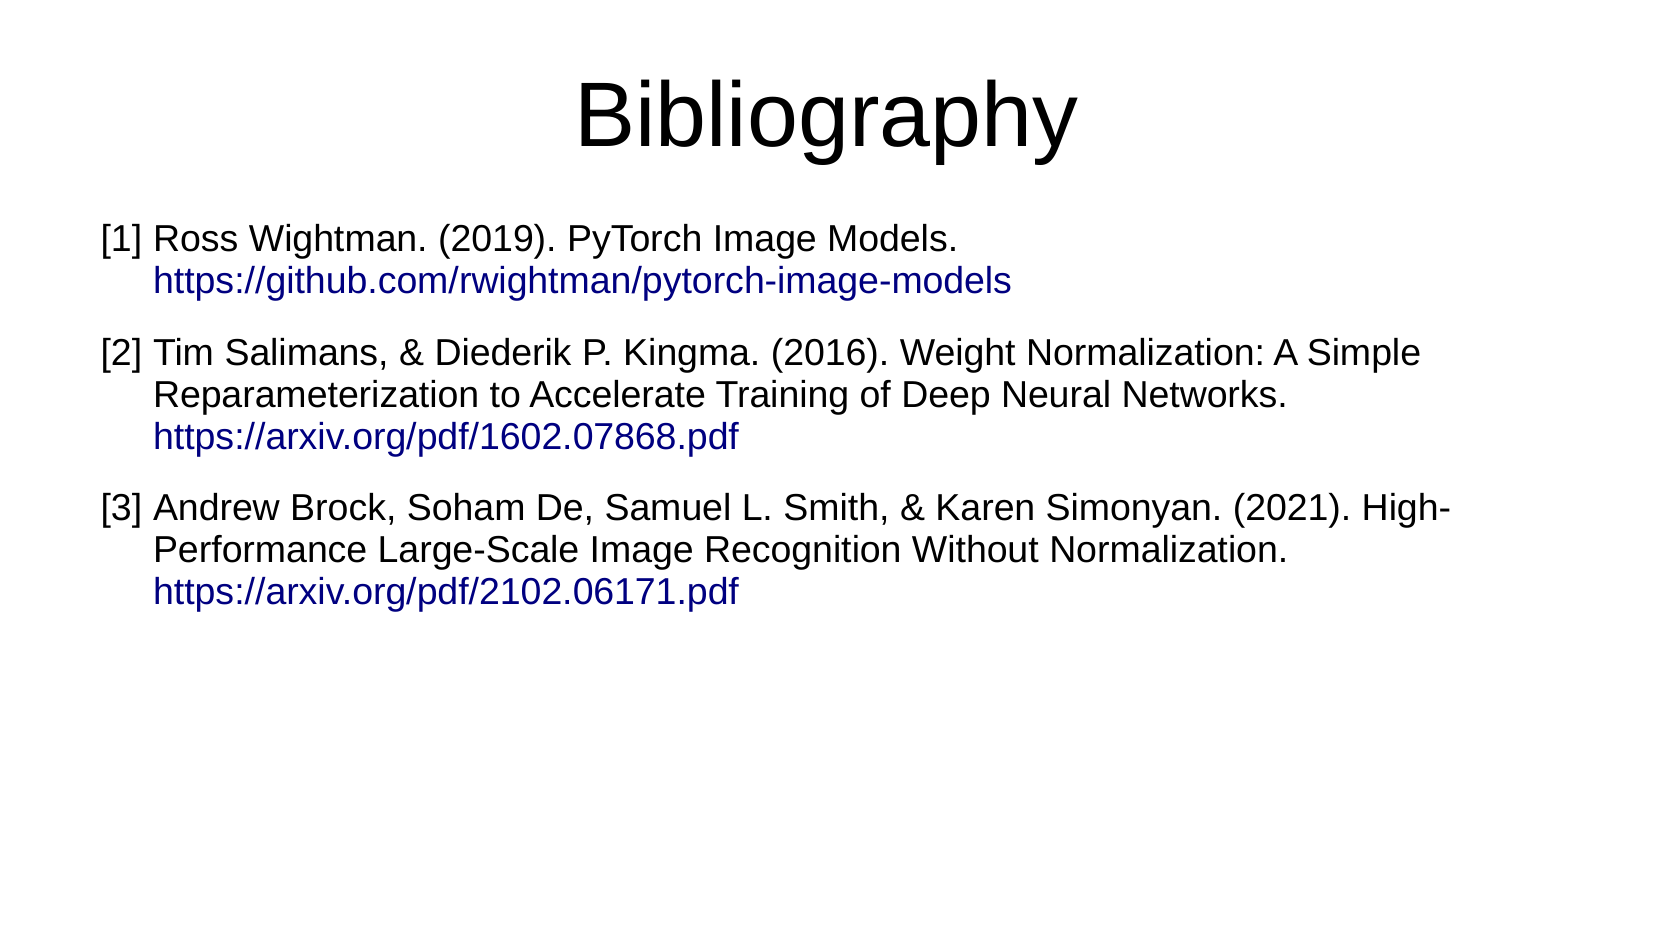

# Bibliography
Ross Wightman. (2019). PyTorch Image Models. https://github.com/rwightman/pytorch-image-models
Tim Salimans, & Diederik P. Kingma. (2016). Weight Normalization: A Simple Reparameterization to Accelerate Training of Deep Neural Networks. https://arxiv.org/pdf/1602.07868.pdf
Andrew Brock, Soham De, Samuel L. Smith, & Karen Simonyan. (2021). High-Performance Large-Scale Image Recognition Without Normalization. https://arxiv.org/pdf/2102.06171.pdf